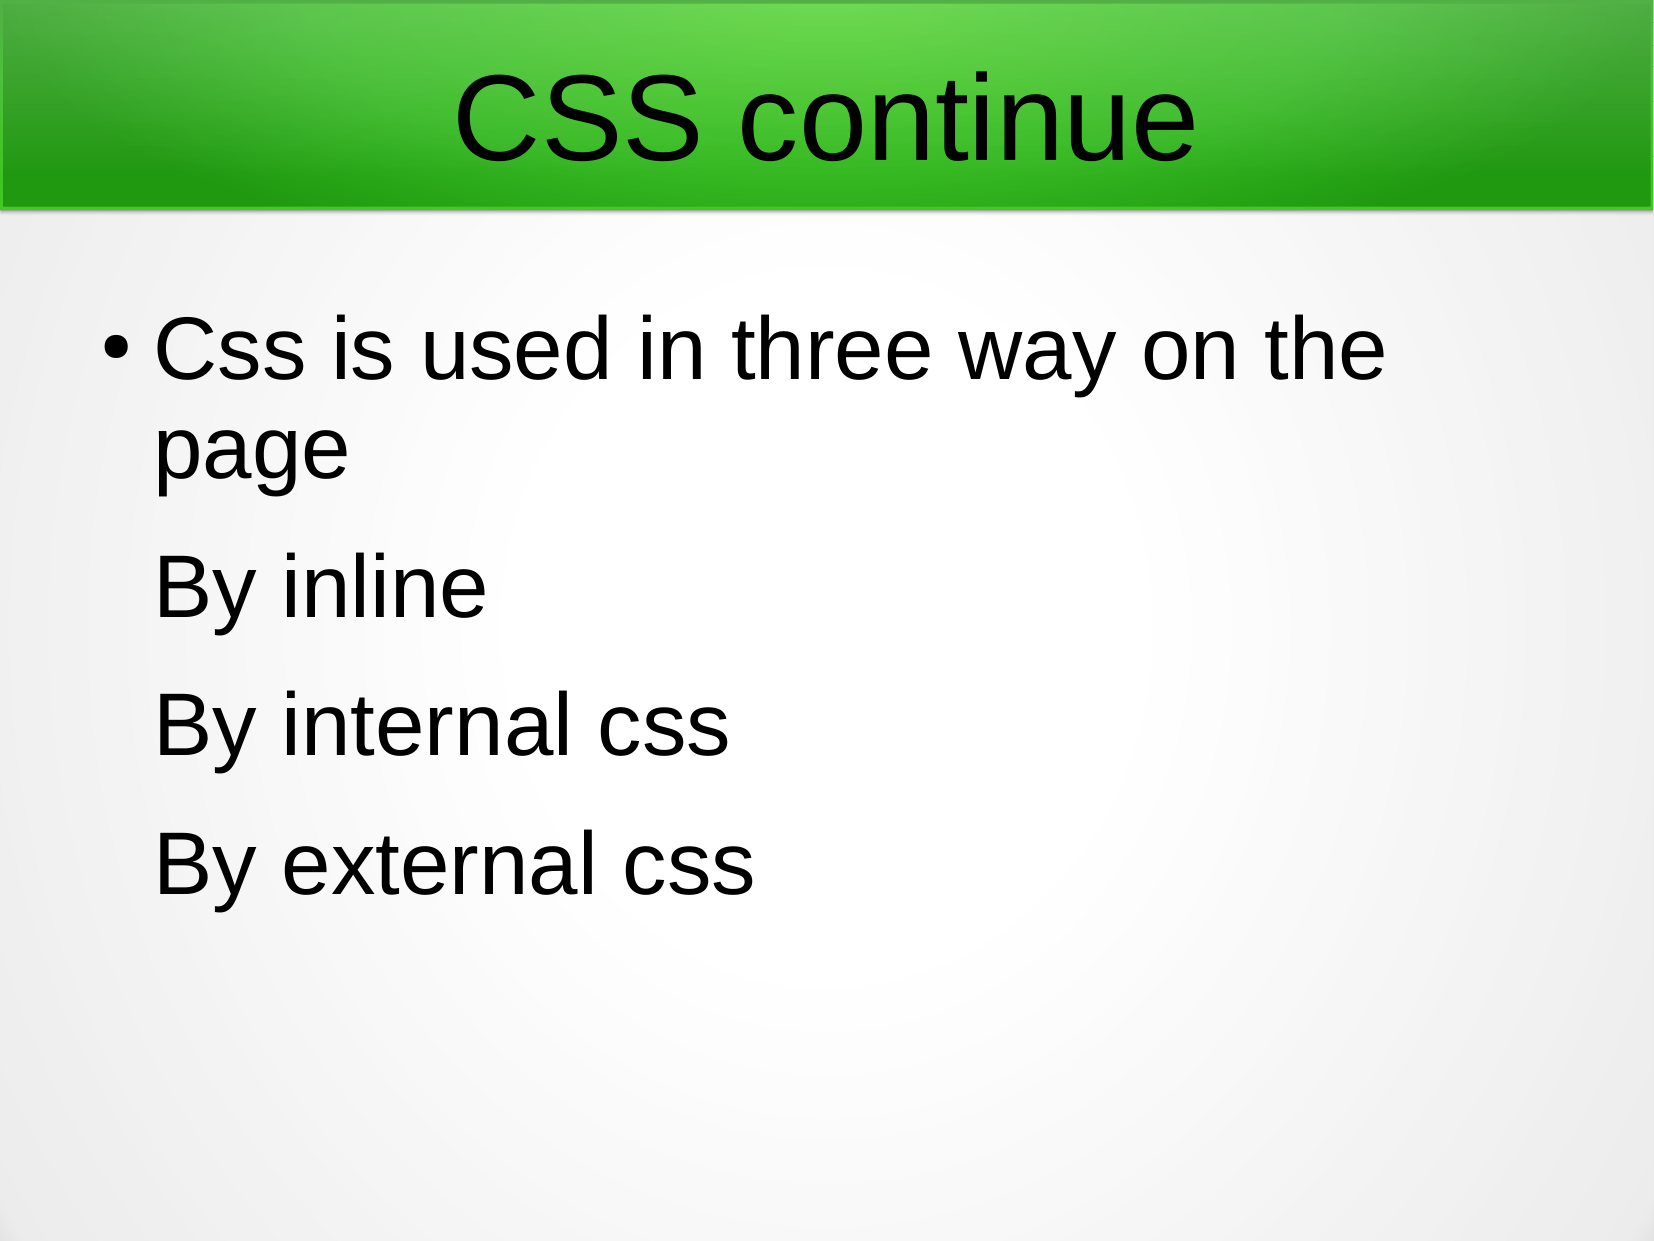

# CSS continue
Css is used in three way on the page
By inline
By internal css
By external css